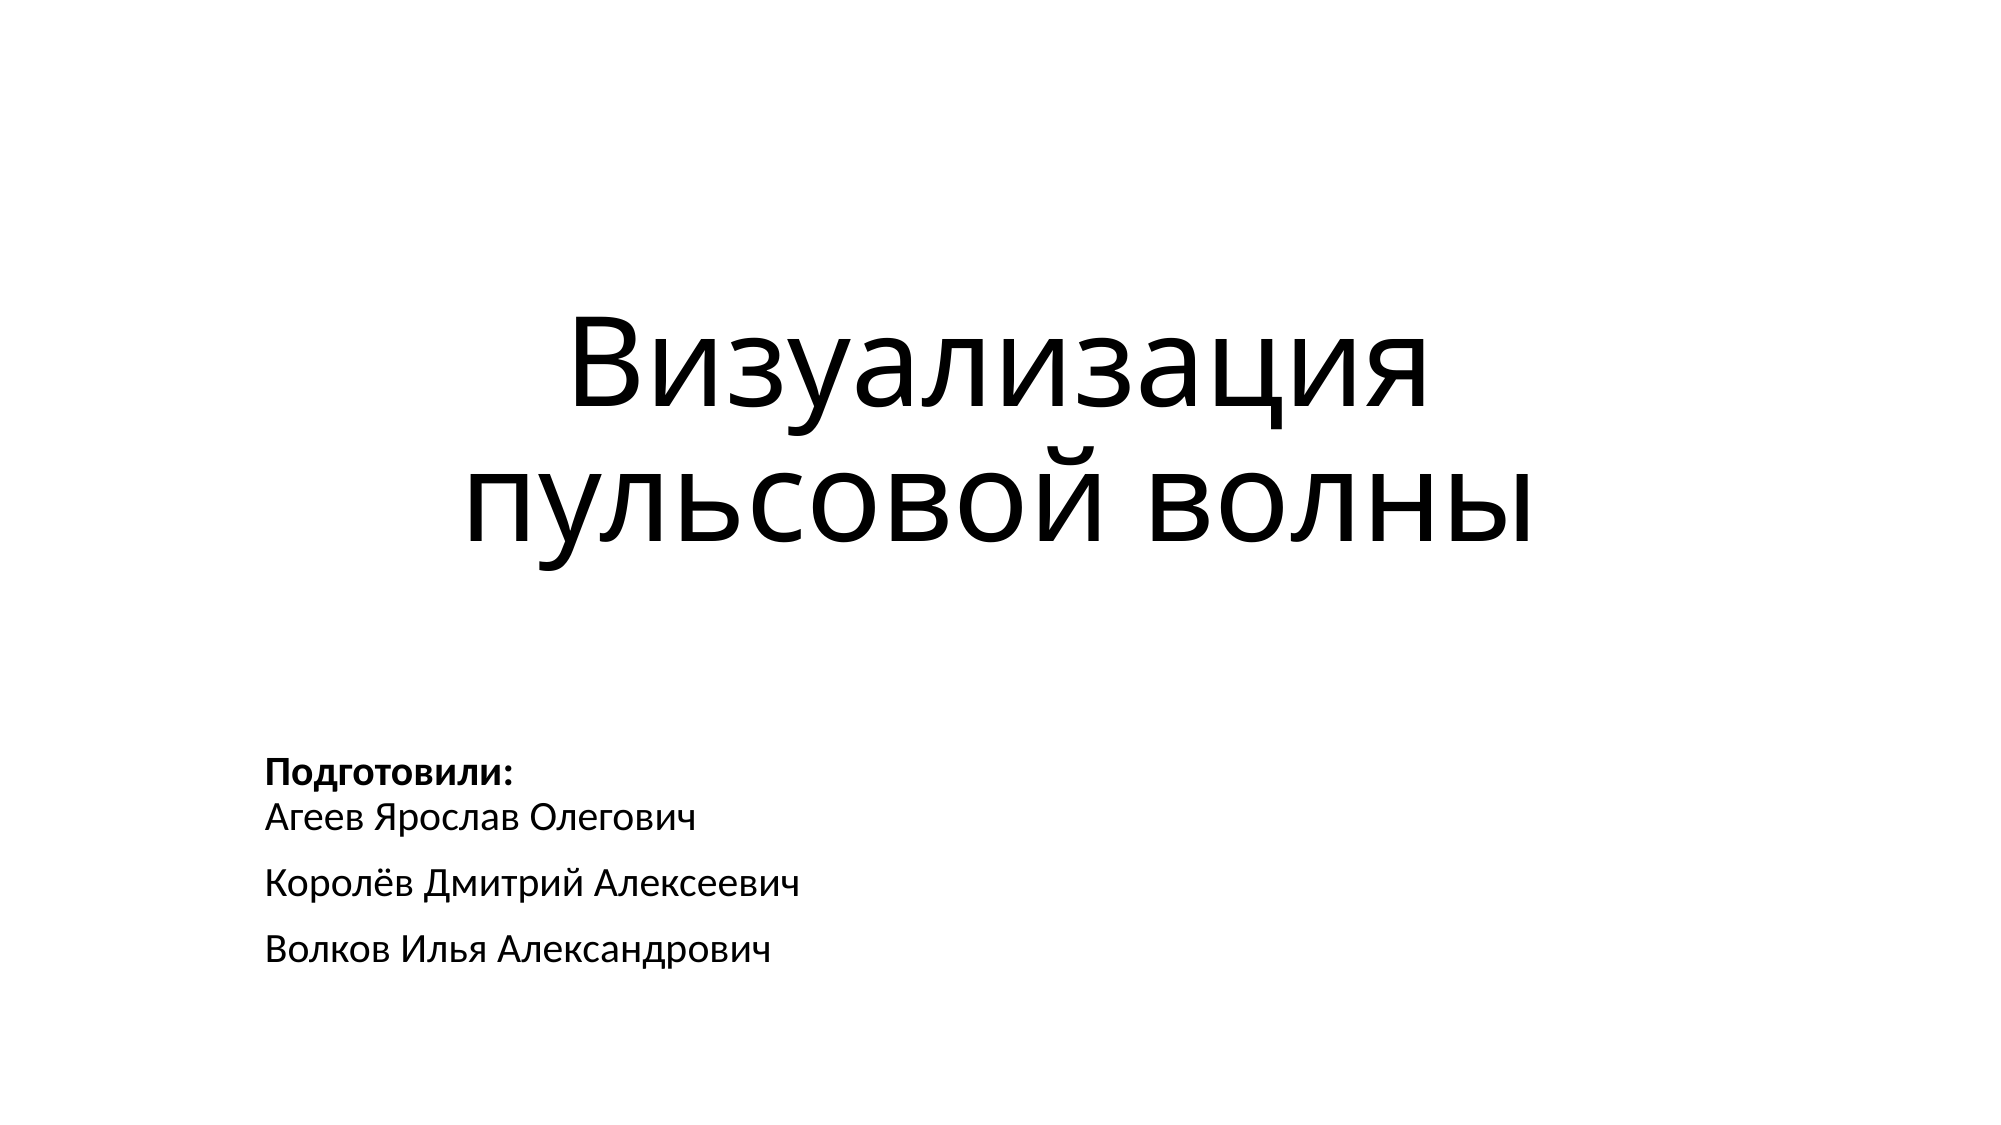

# Визуализация пульсовой волны
Подготовили:
Агеев Ярослав Олегович
Королёв Дмитрий Алексеевич
Волков Илья Александрович